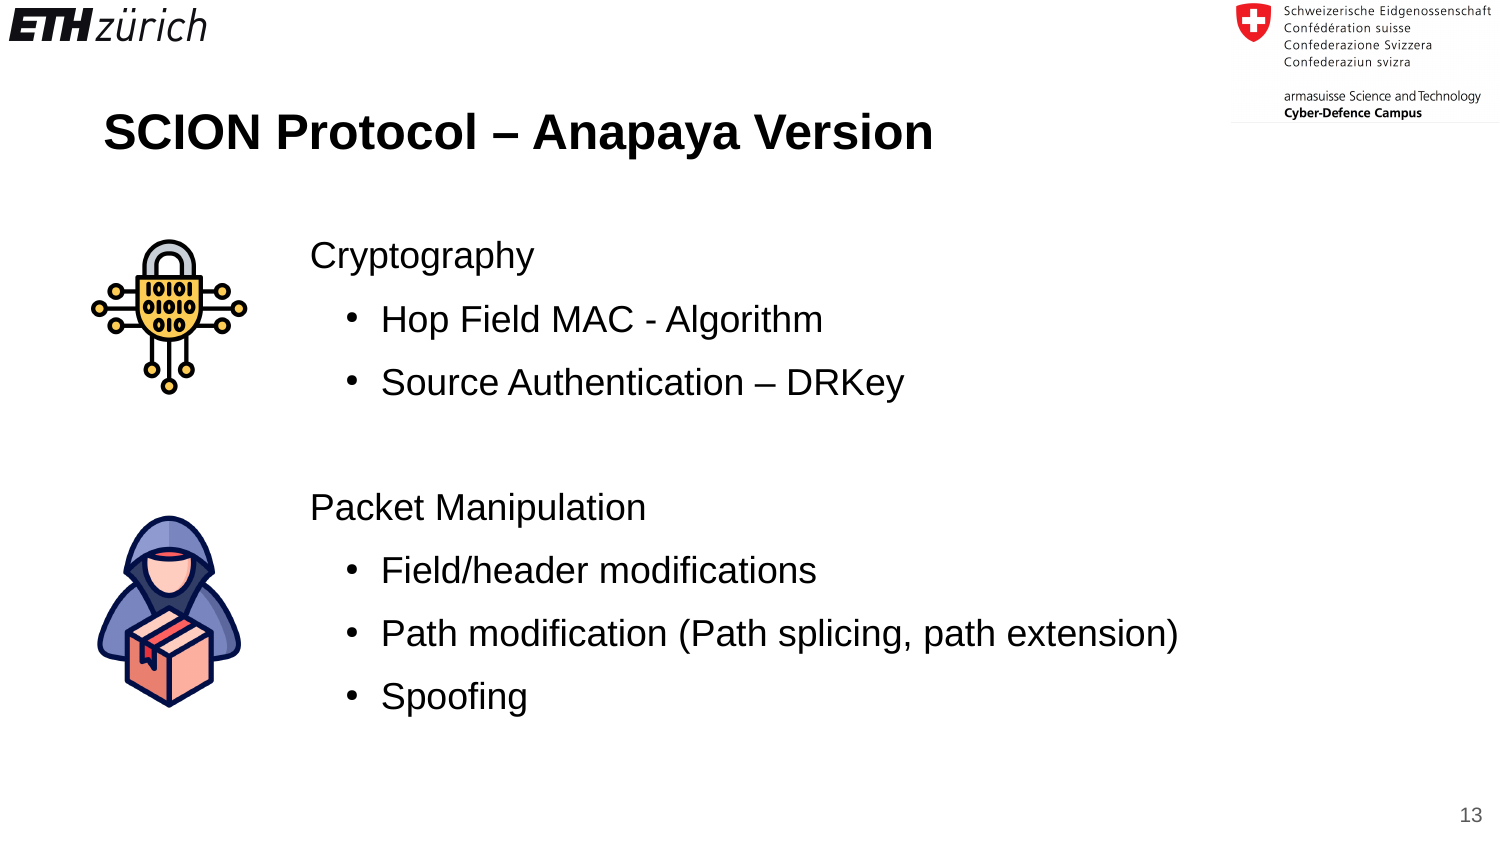

SCION Protocol – Anapaya Version
Cryptography
Hop Field MAC - Algorithm
Source Authentication – DRKey
Packet Manipulation
Field/header modifications
Path modification (Path splicing, path extension)
Spoofing
13